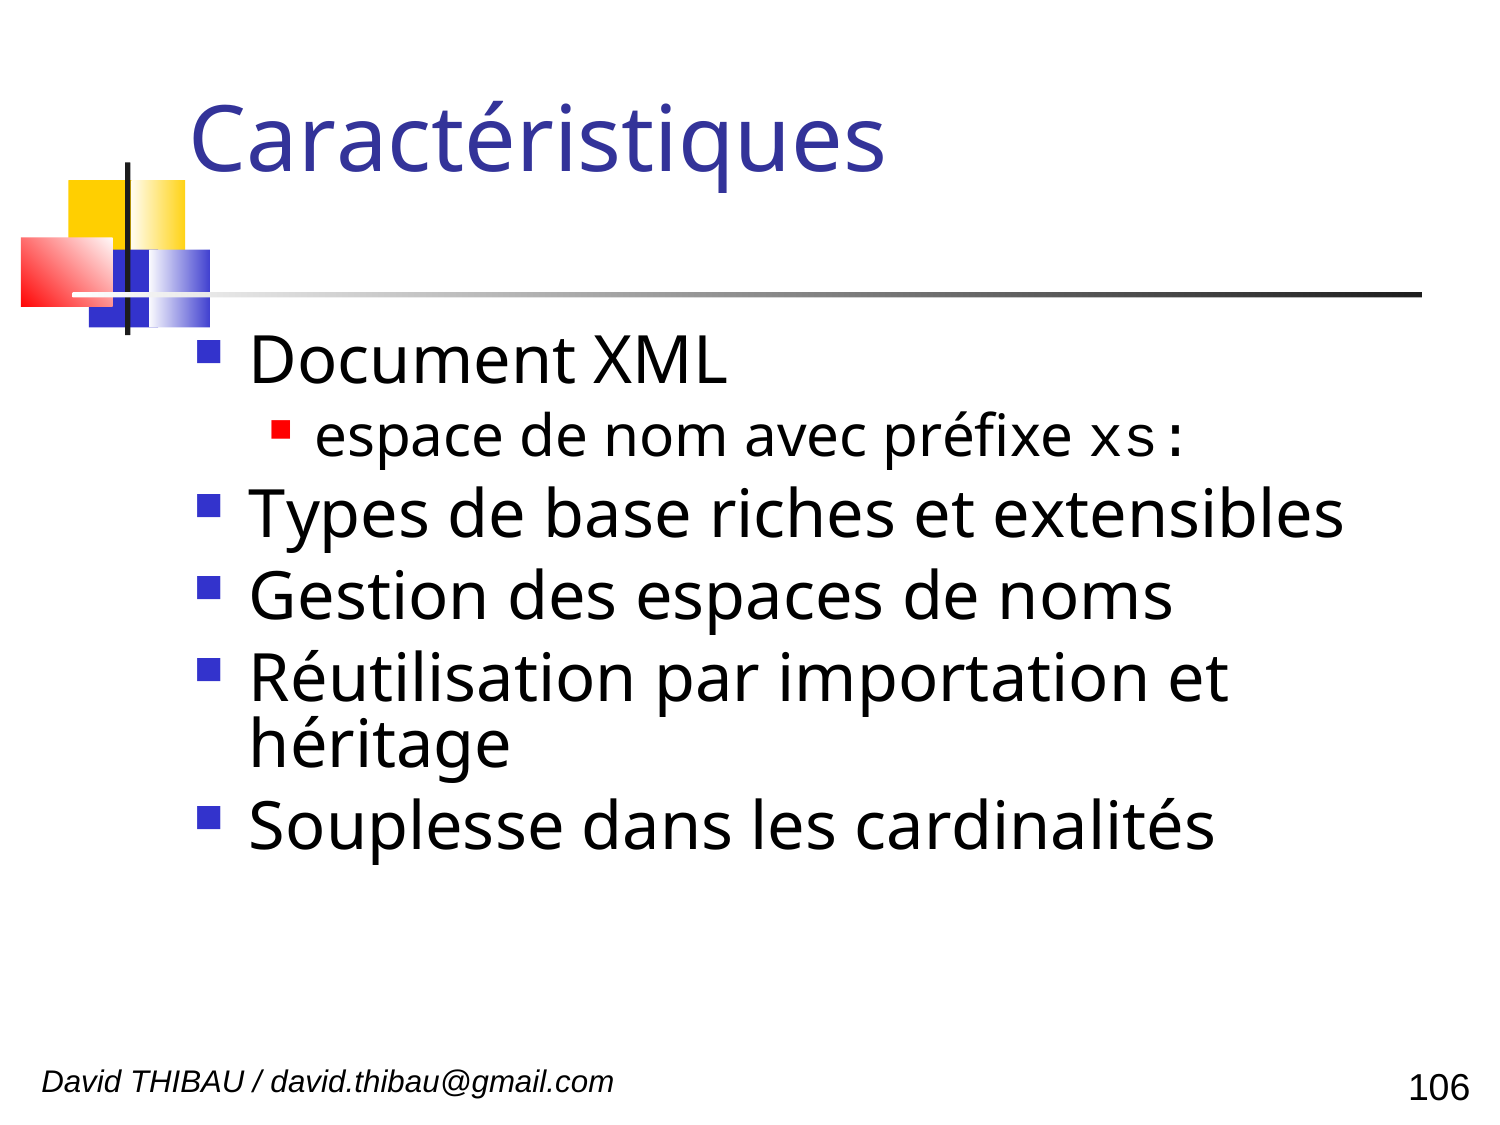

# Caractéristiques
Document XML
espace de nom avec préfixe xs:
Types de base riches et extensibles
Gestion des espaces de noms
Réutilisation par importation et héritage
Souplesse dans les cardinalités